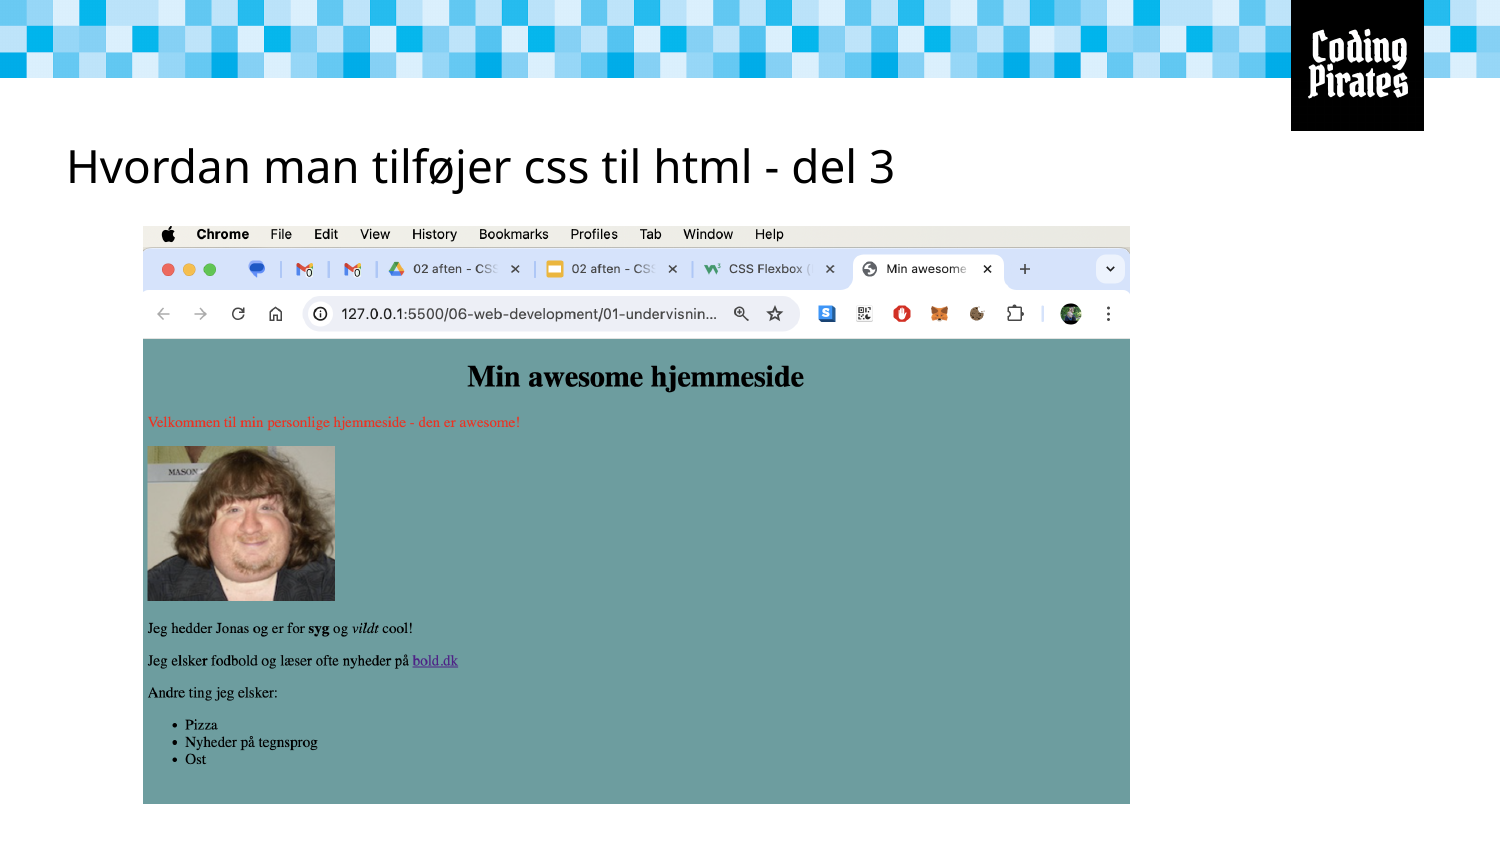

# Hvordan man tilføjer css til html - del 3